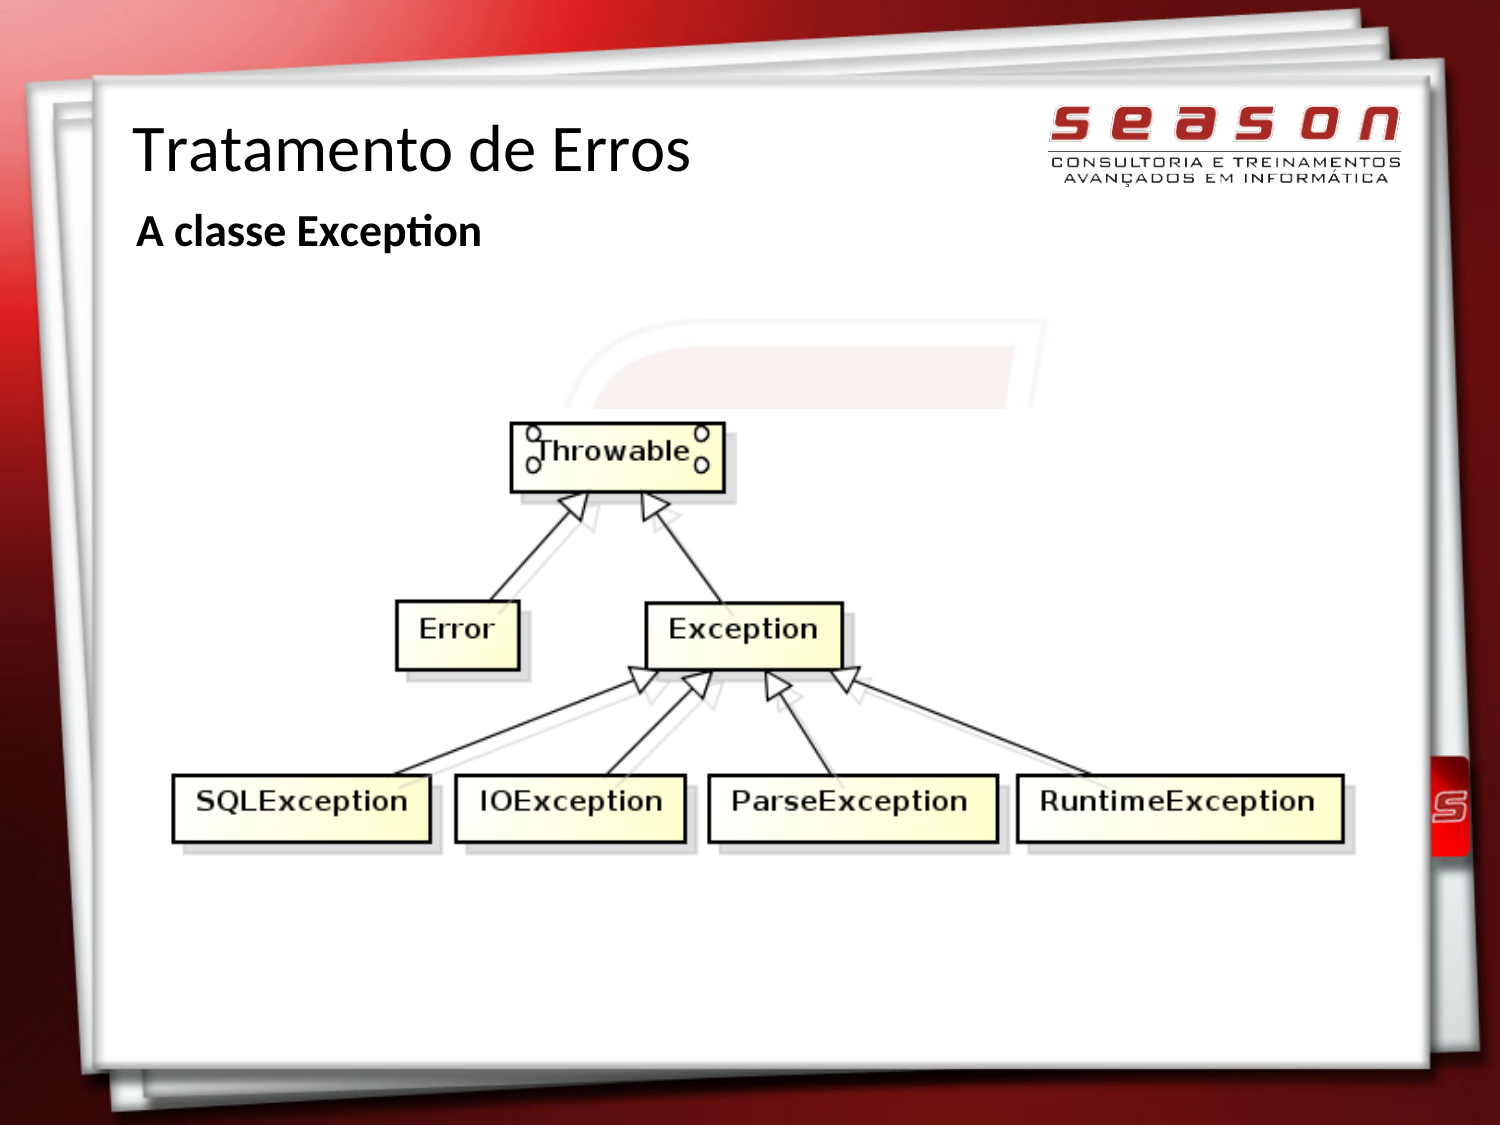

# Tratamento de Erros
A classe Exception